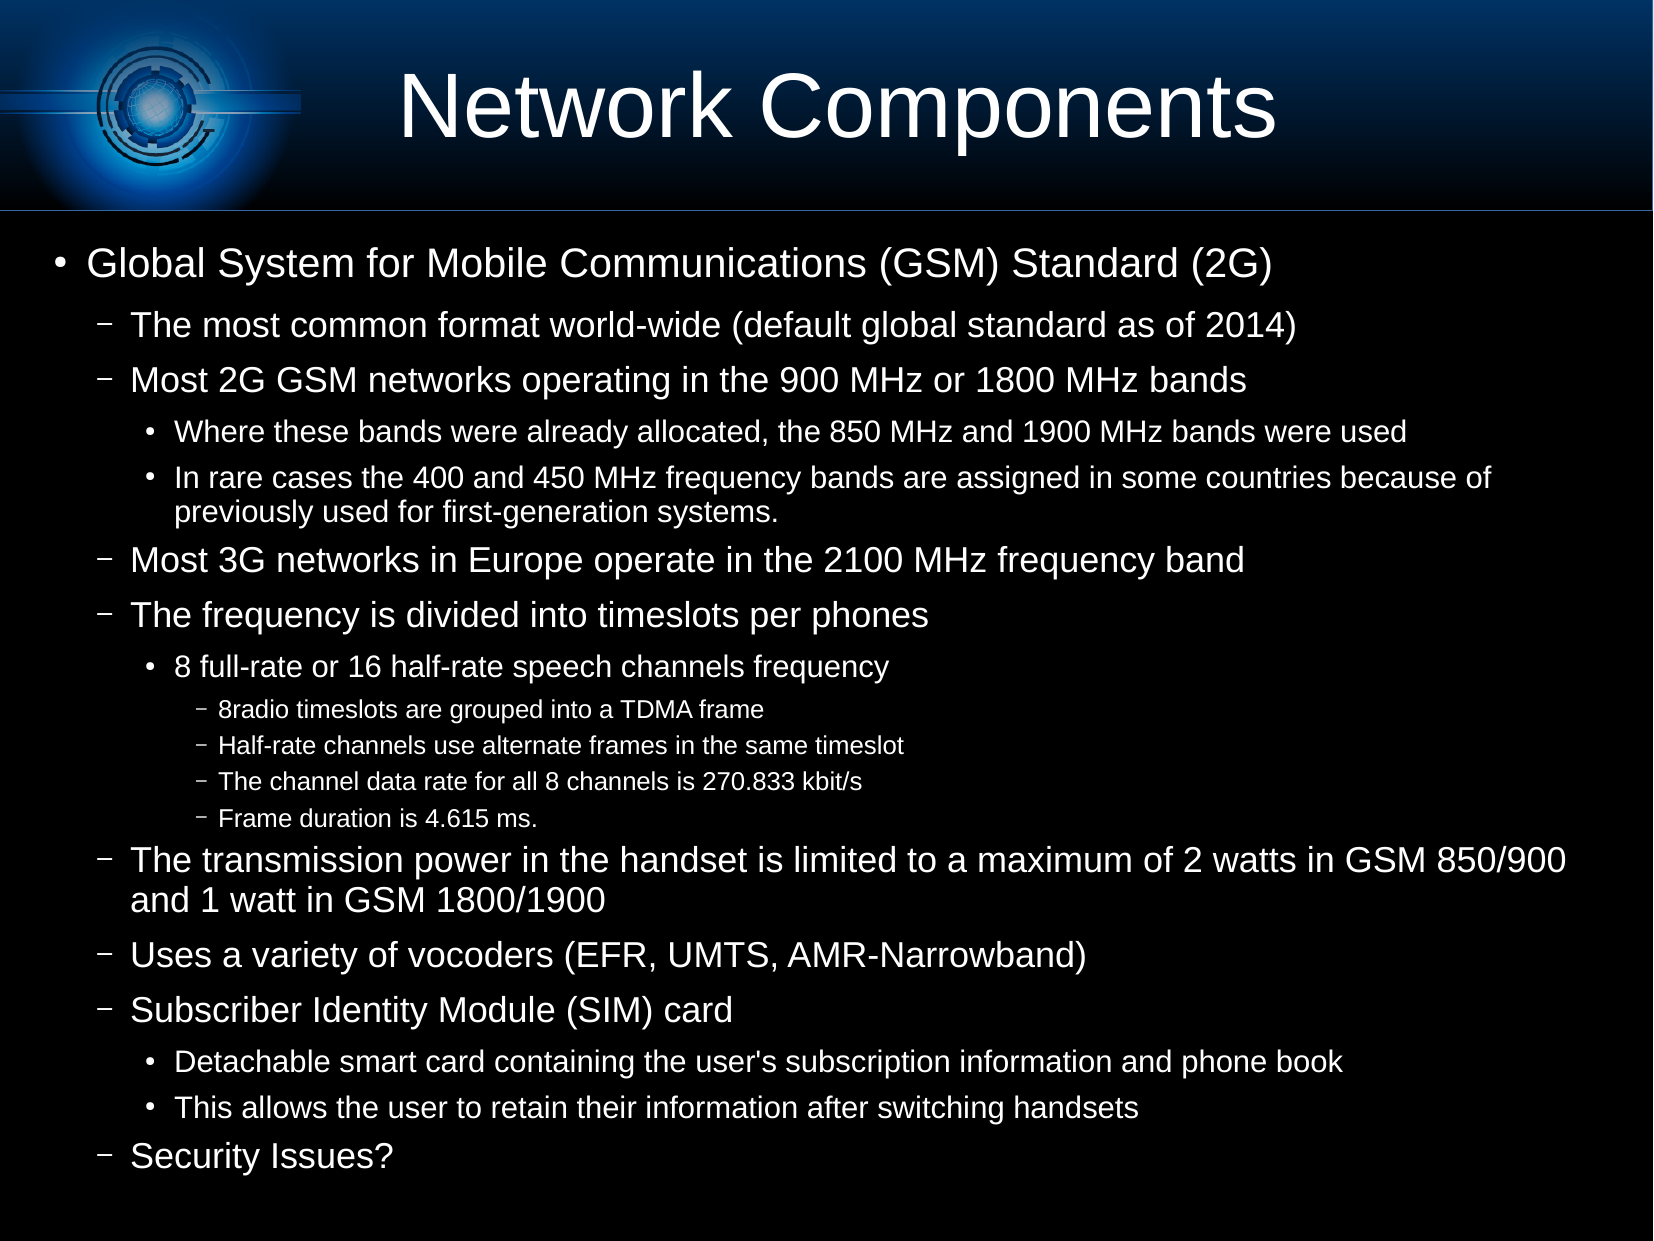

# Network Components
Global System for Mobile Communications (GSM) Standard (2G)
The most common format world-wide (default global standard as of 2014)
Most 2G GSM networks operating in the 900 MHz or 1800 MHz bands
Where these bands were already allocated, the 850 MHz and 1900 MHz bands were used
In rare cases the 400 and 450 MHz frequency bands are assigned in some countries because of previously used for first-generation systems.
Most 3G networks in Europe operate in the 2100 MHz frequency band
The frequency is divided into timeslots per phones
8 full-rate or 16 half-rate speech channels frequency
8radio timeslots are grouped into a TDMA frame
Half-rate channels use alternate frames in the same timeslot
The channel data rate for all 8 channels is 270.833 kbit/s
Frame duration is 4.615 ms.
The transmission power in the handset is limited to a maximum of 2 watts in GSM 850/900 and 1 watt in GSM 1800/1900
Uses a variety of vocoders (EFR, UMTS, AMR-Narrowband)
Subscriber Identity Module (SIM) card
Detachable smart card containing the user's subscription information and phone book
This allows the user to retain their information after switching handsets
Security Issues?